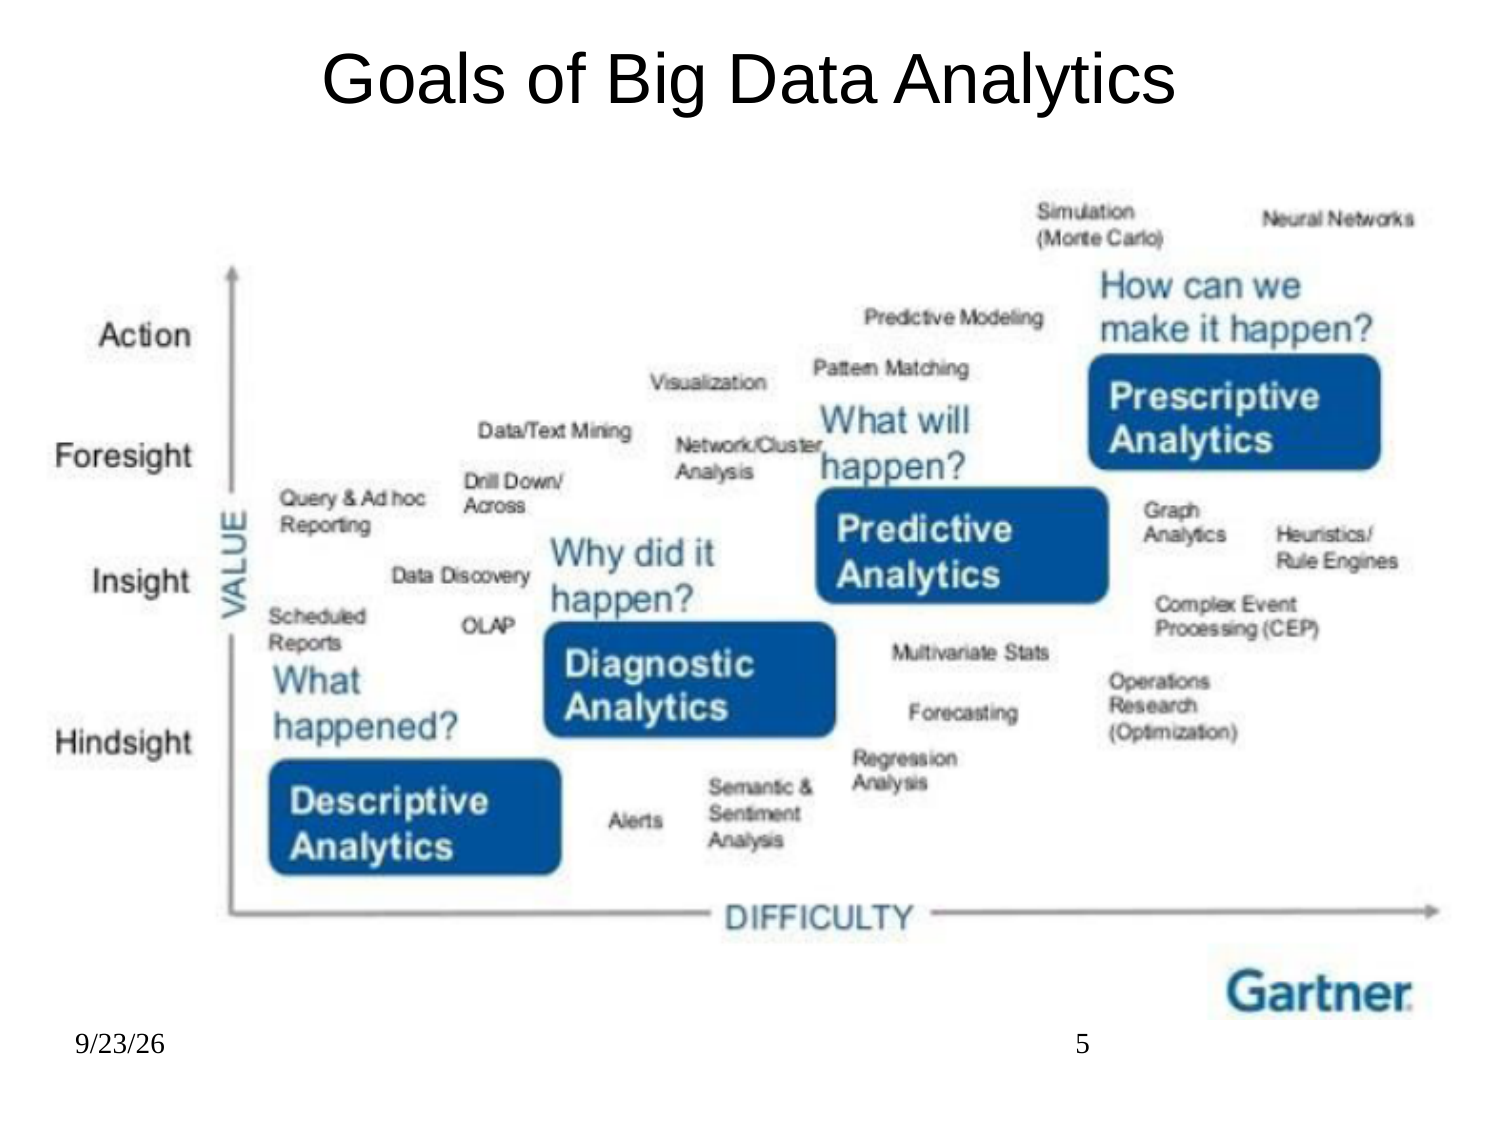

# Goals of Big Data Analytics
4